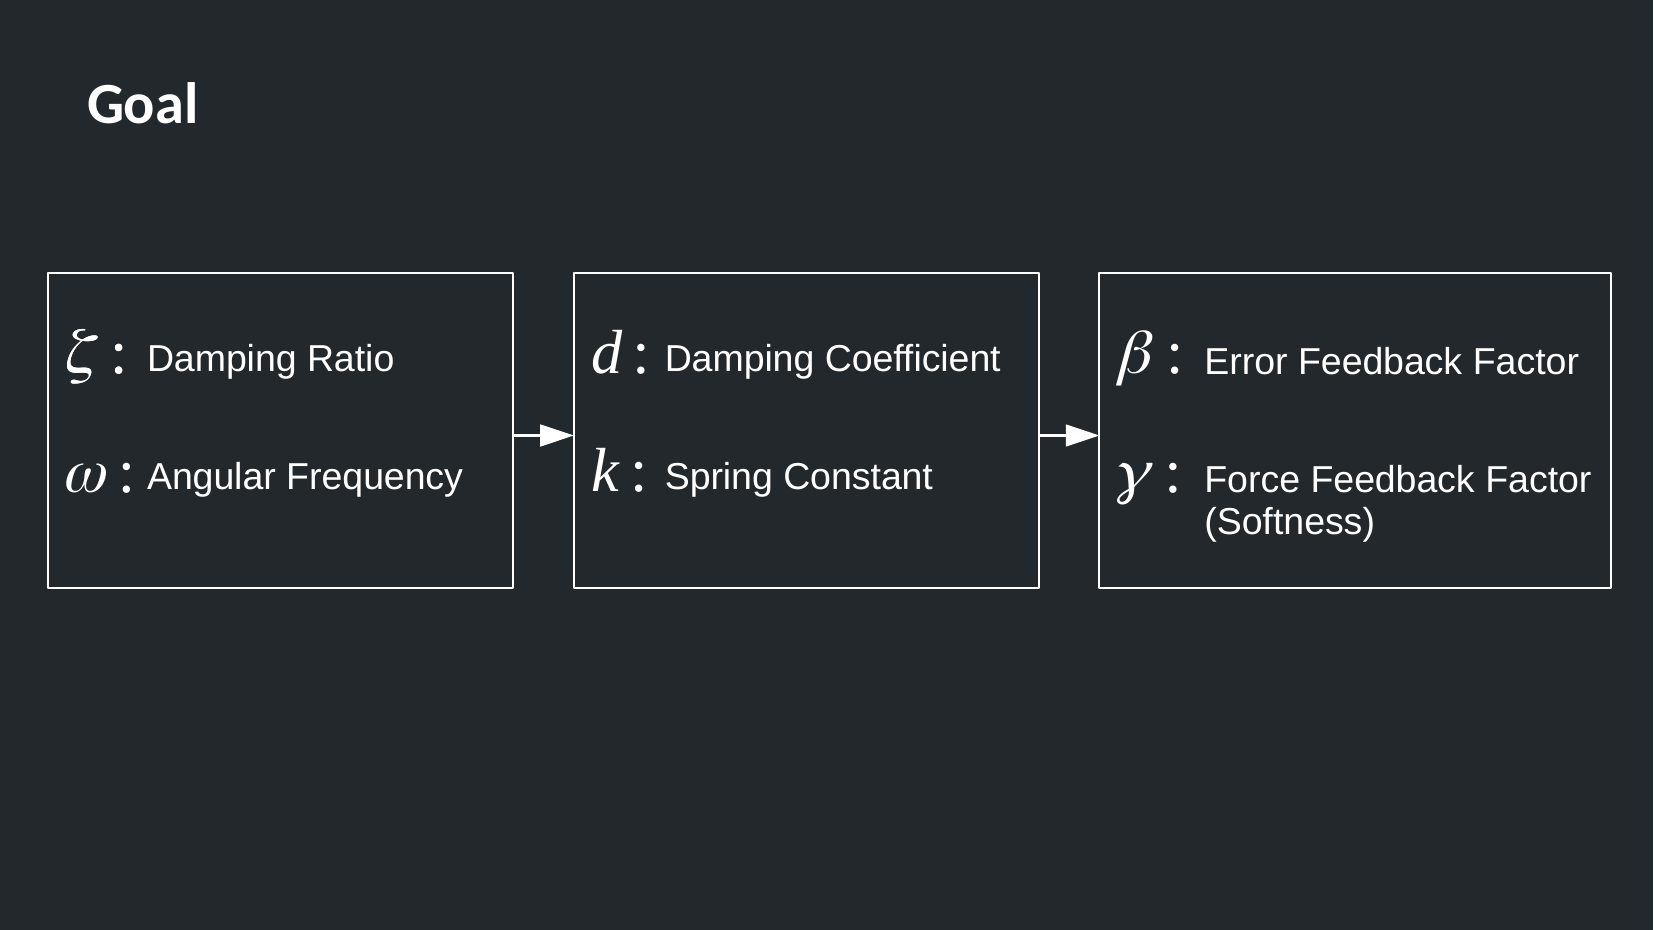

Goal
Damping Coefficient
Damping Ratio
Error Feedback Factor
Spring Constant
Angular Frequency
Force Feedback Factor
(Softness)